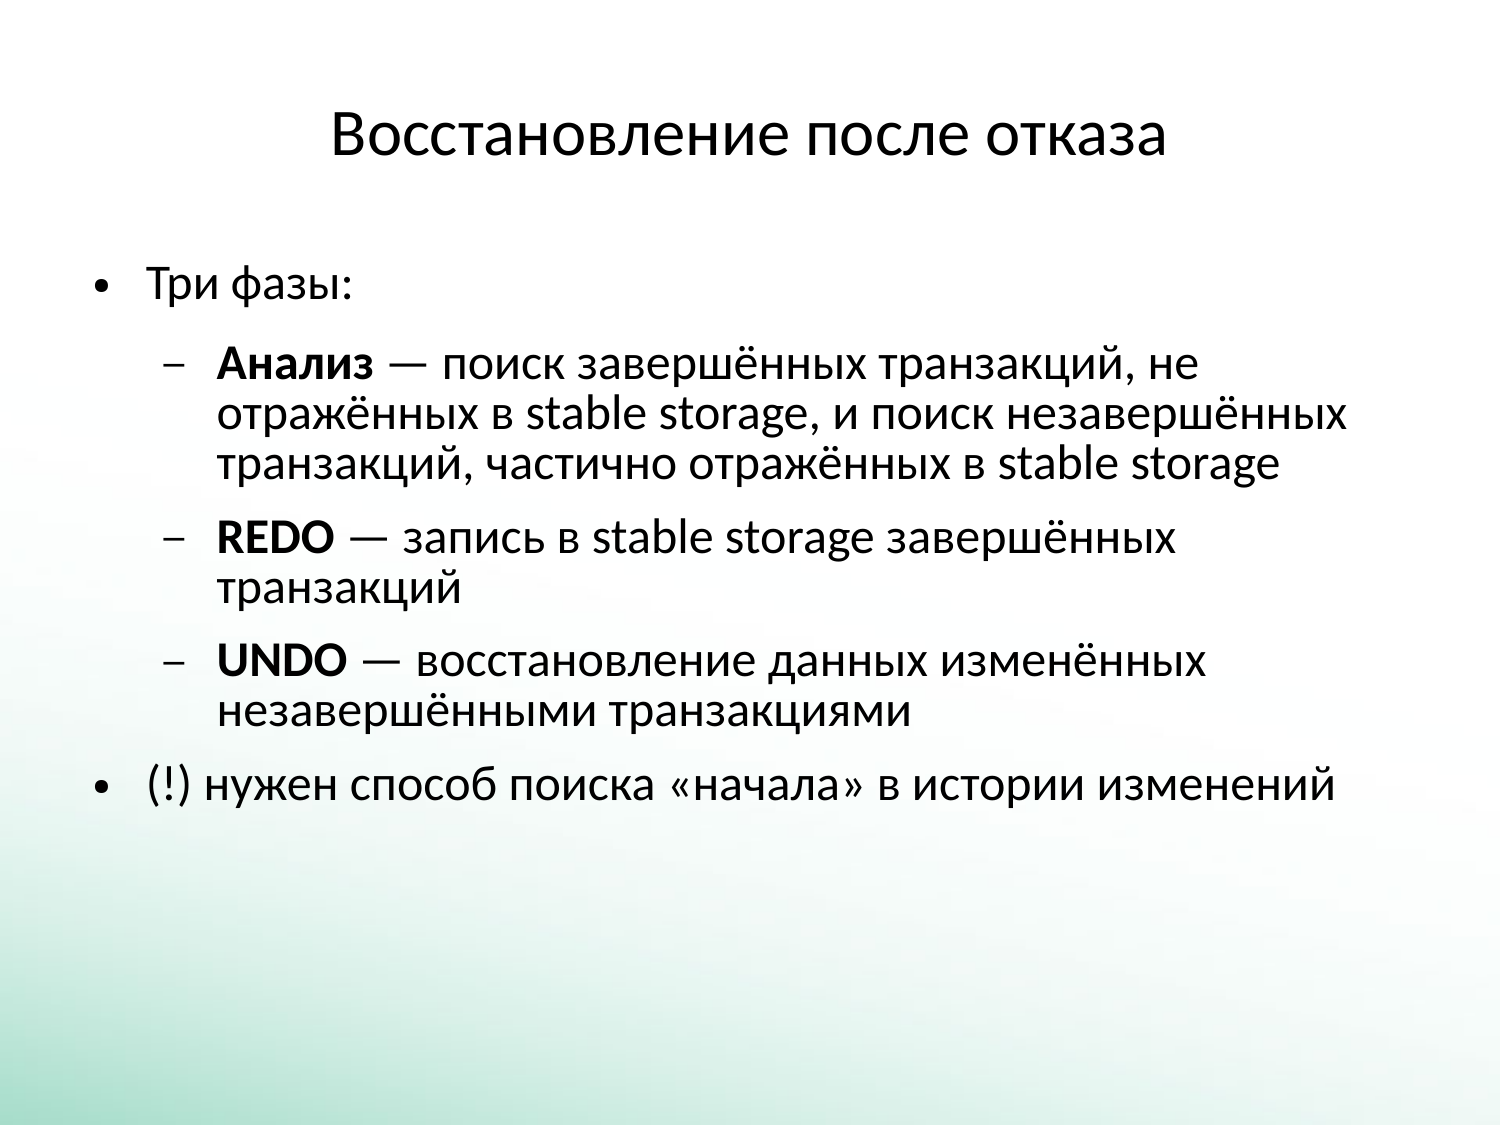

# Восстановление после отказа
Три фазы:
Анализ — поиск завершённых транзакций, не отражённых в stable storage, и поиск незавершённых транзакций, частично отражённых в stable storage
REDO — запись в stable storage завершённых транзакций
UNDO — восстановление данных изменённых незавершёнными транзакциями
(!) нужен способ поиска «начала» в истории изменений